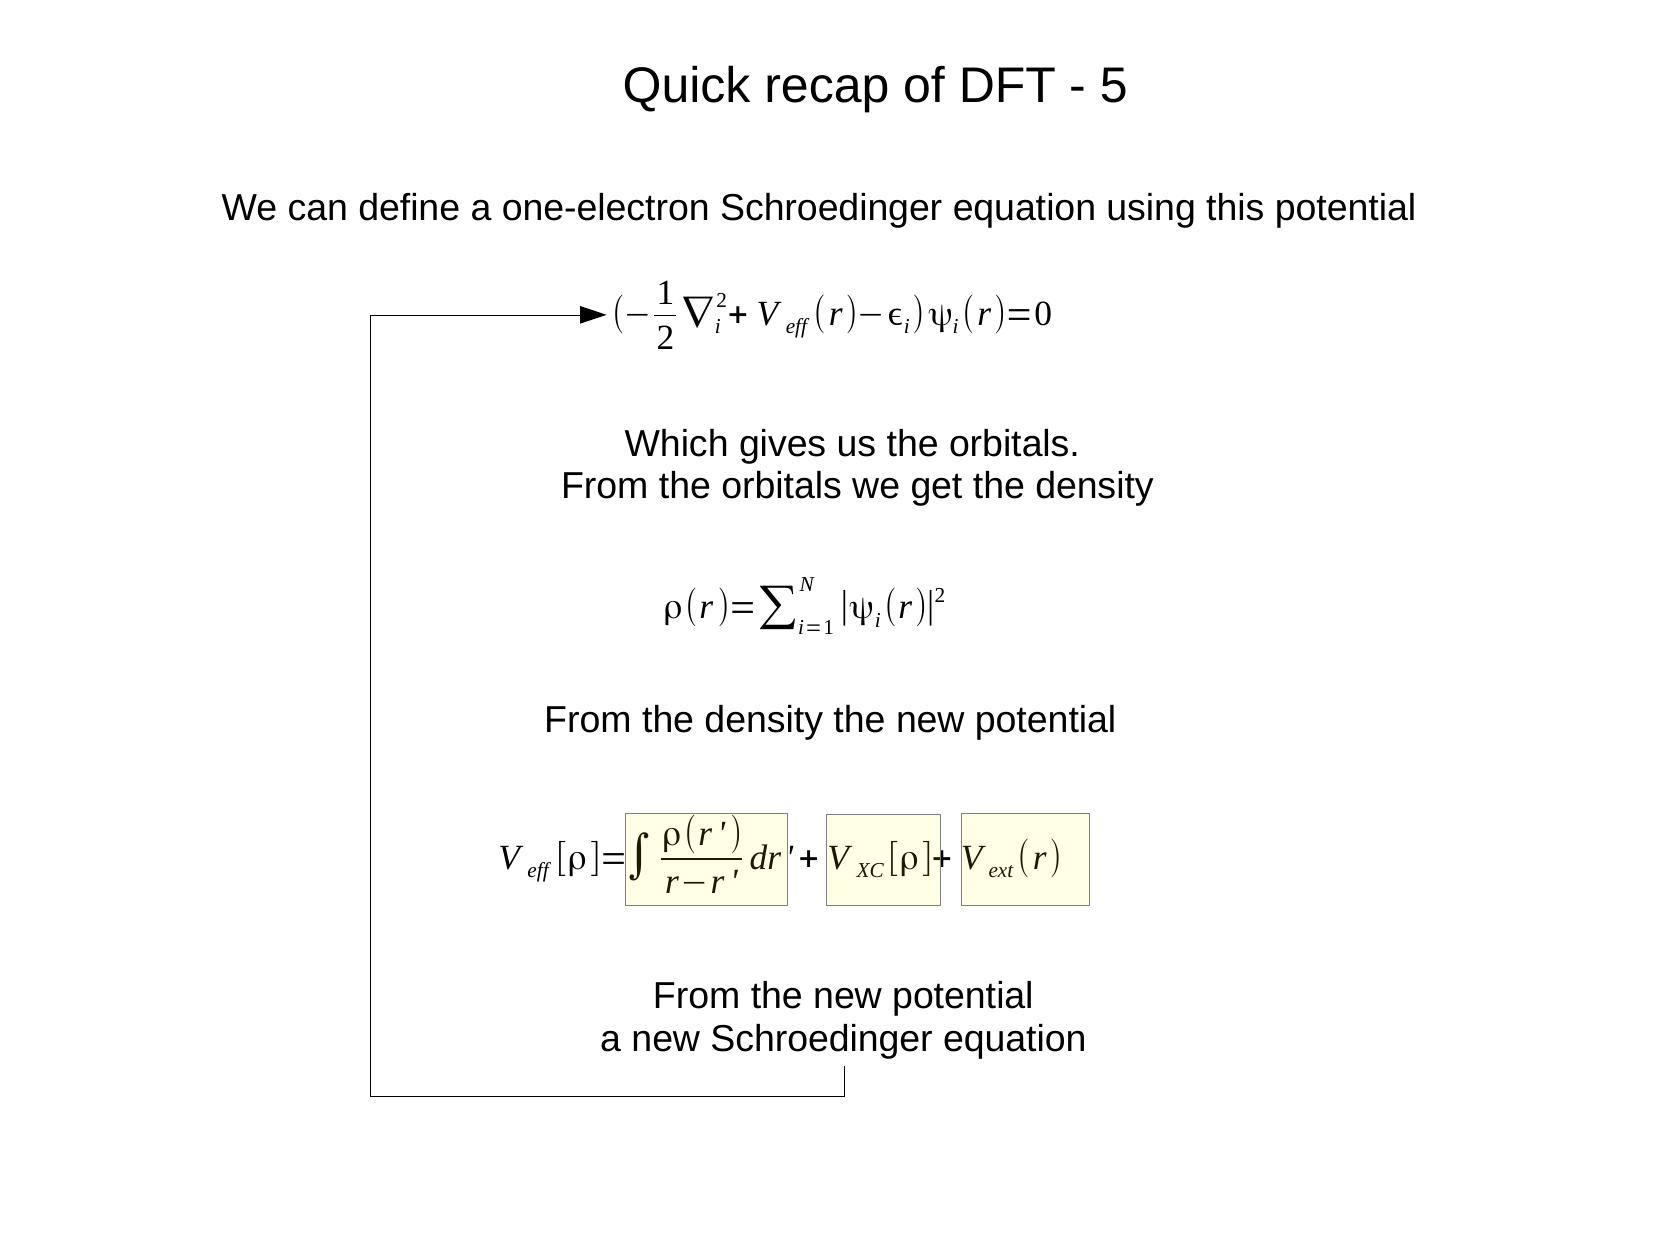

Quick recap of DFT - 5
We can define a one-electron Schroedinger equation using this potential
Which gives us the orbitals.
From the orbitals we get the density
From the density the new potential
From the new potential
a new Schroedinger equation